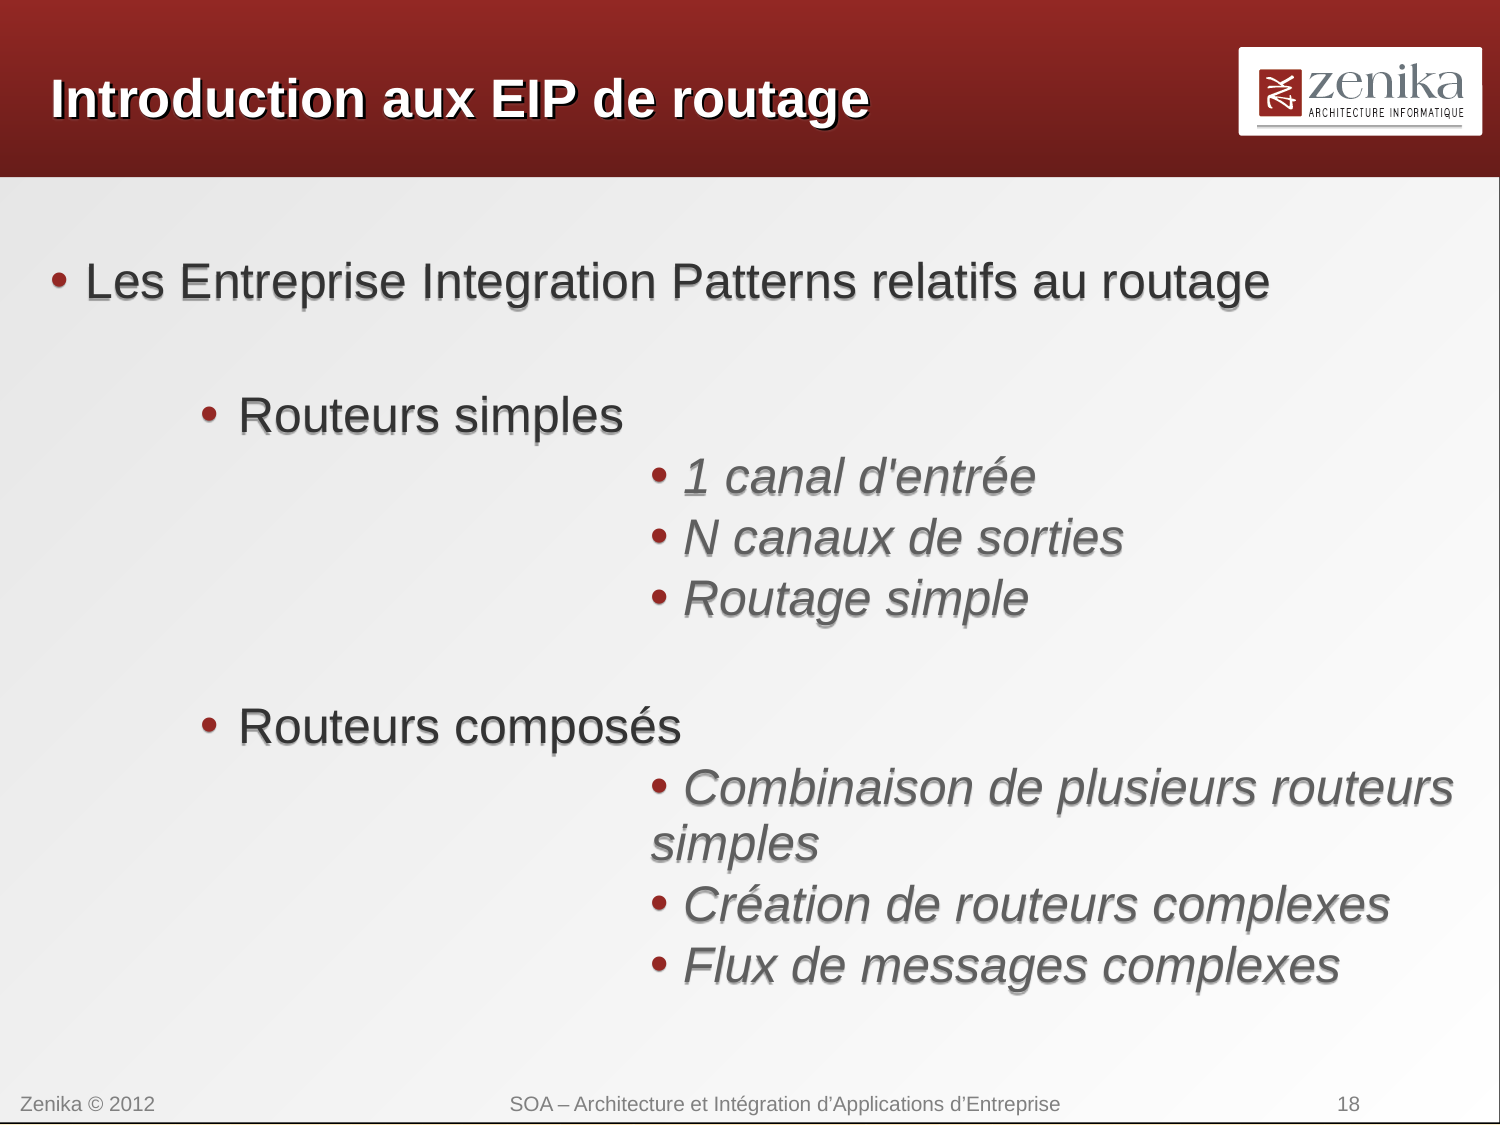

# Introduction aux EIP de routage
Les Entreprise Integration Patterns relatifs au routage
Routeurs simples
 1 canal d'entrée
 N canaux de sorties
 Routage simple
Routeurs composés
 Combinaison de plusieurs routeurs simples
 Création de routeurs complexes
 Flux de messages complexes